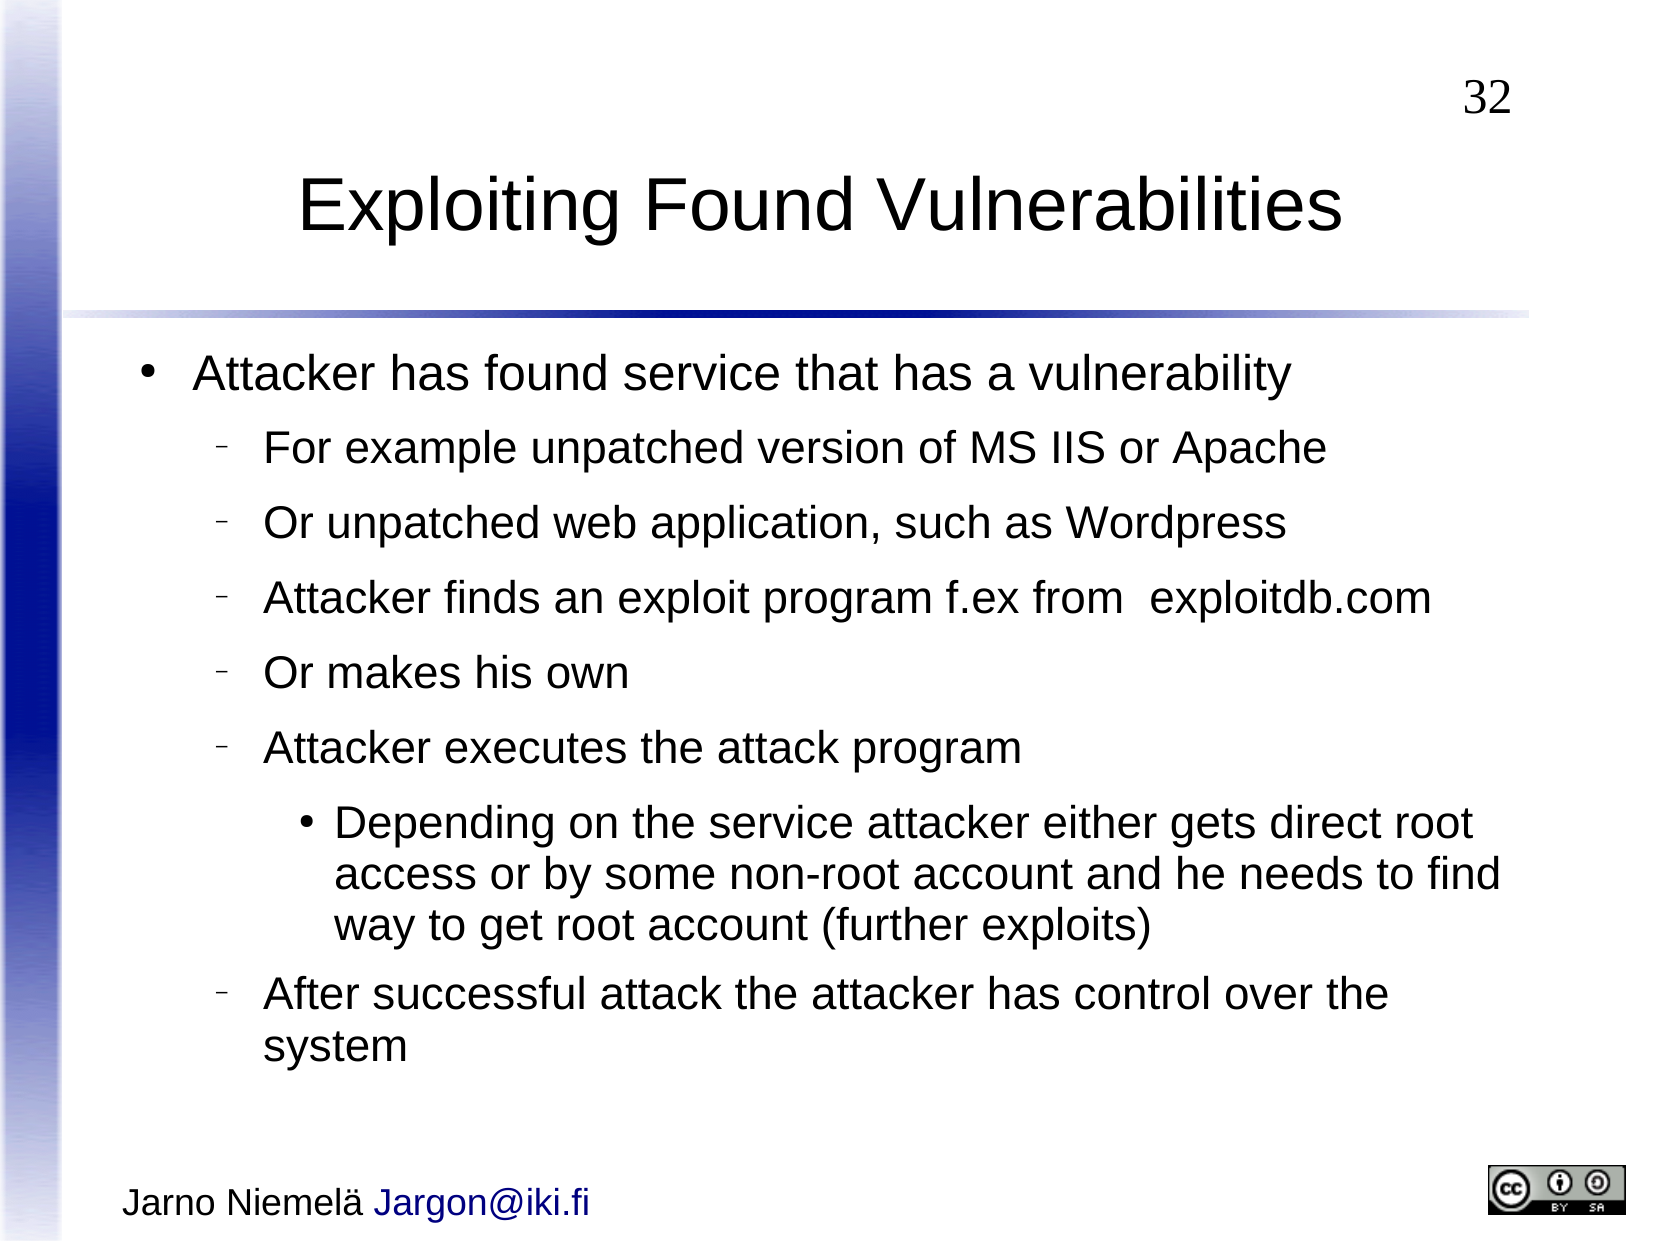

# Exploiting Found Vulnerabilities
Attacker has found service that has a vulnerability
For example unpatched version of MS IIS or Apache
Or unpatched web application, such as Wordpress
Attacker finds an exploit program f.ex from exploitdb.com
Or makes his own
Attacker executes the attack program
Depending on the service attacker either gets direct root access or by some non-root account and he needs to find way to get root account (further exploits)
After successful attack the attacker has control over the system